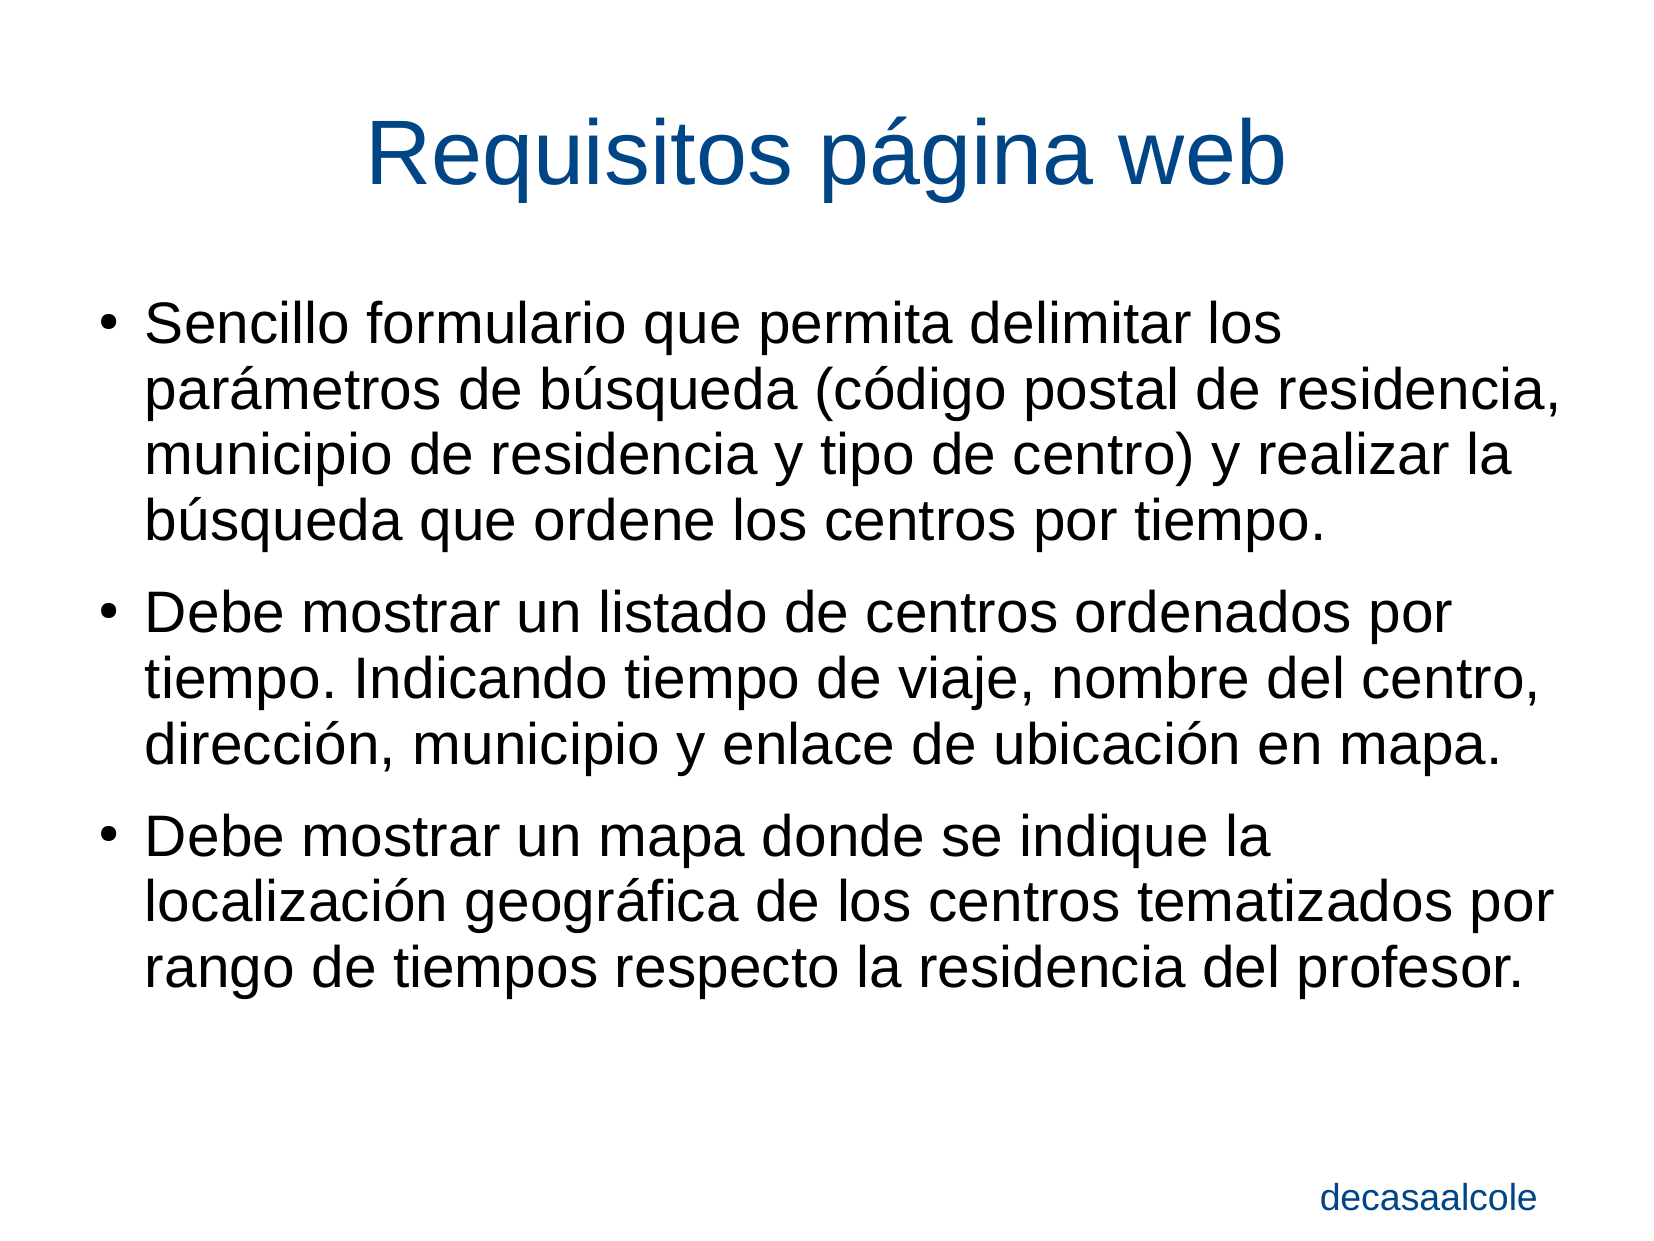

# Requisitos página web
Sencillo formulario que permita delimitar los parámetros de búsqueda (código postal de residencia, municipio de residencia y tipo de centro) y realizar la búsqueda que ordene los centros por tiempo.
Debe mostrar un listado de centros ordenados por tiempo. Indicando tiempo de viaje, nombre del centro, dirección, municipio y enlace de ubicación en mapa.
Debe mostrar un mapa donde se indique la localización geográfica de los centros tematizados por rango de tiempos respecto la residencia del profesor.
decasaalcole